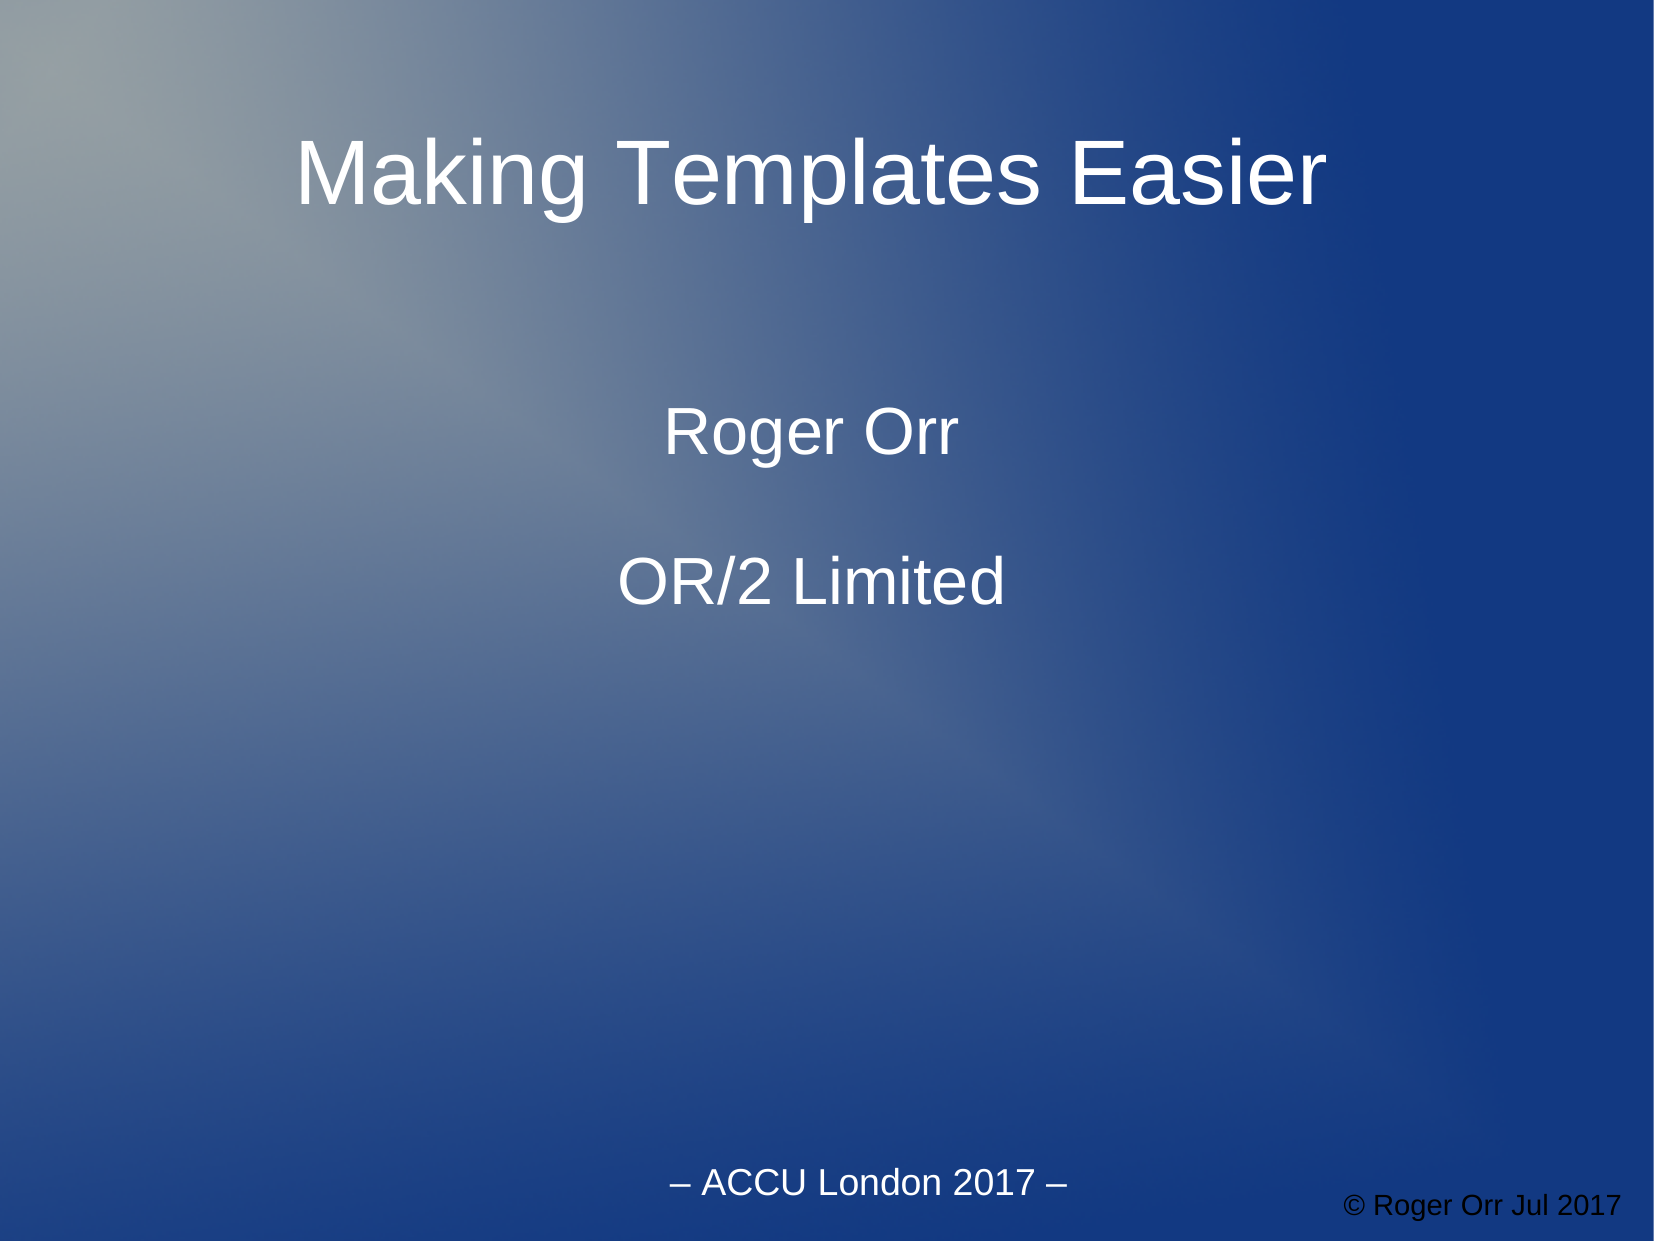

# Making Templates Easier
Roger Orr
OR/2 Limited
– ACCU London 2017 –
© Roger Orr Jul 2017